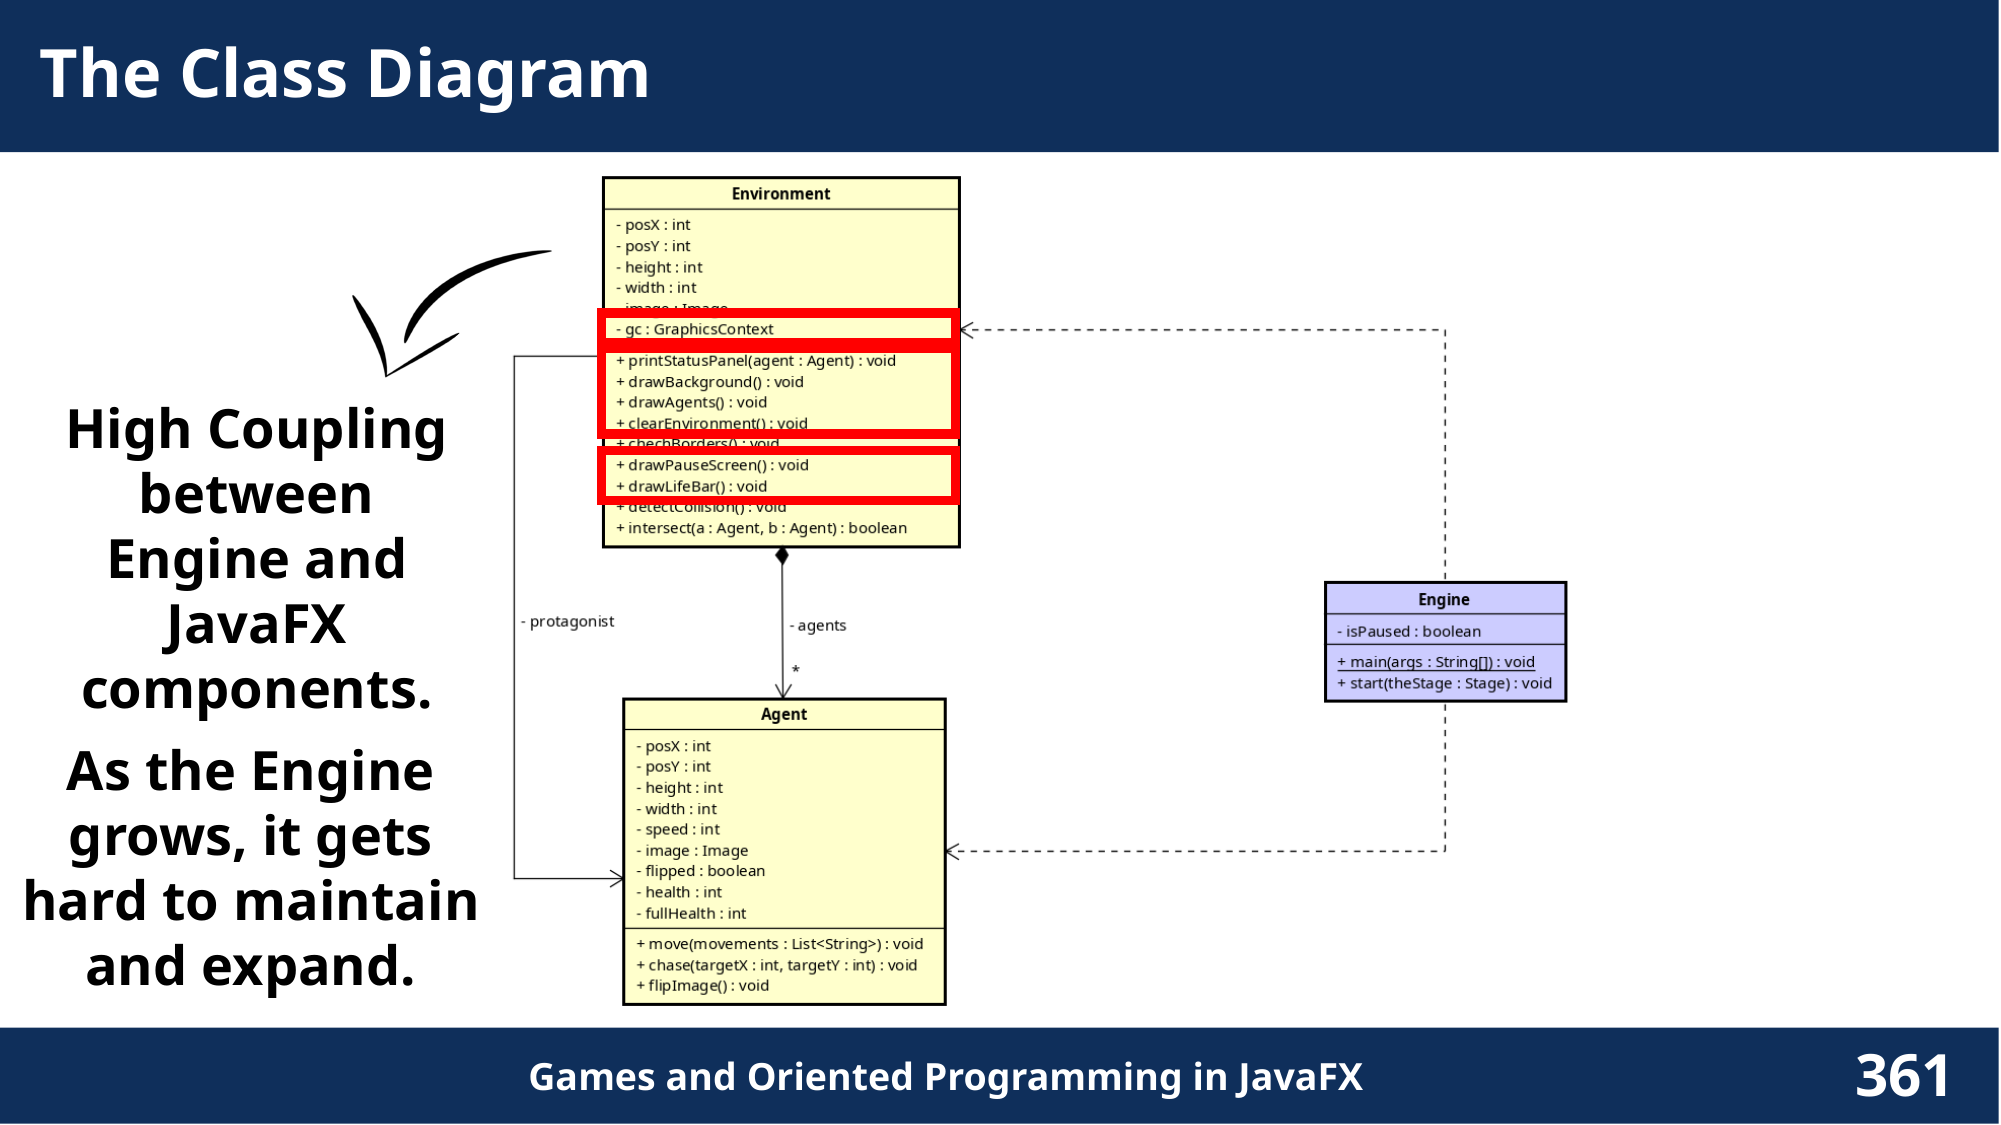

The Class Diagram
High Coupling between Engine and JavaFX components.
As the Engine grows, it gets hard to maintain and expand.